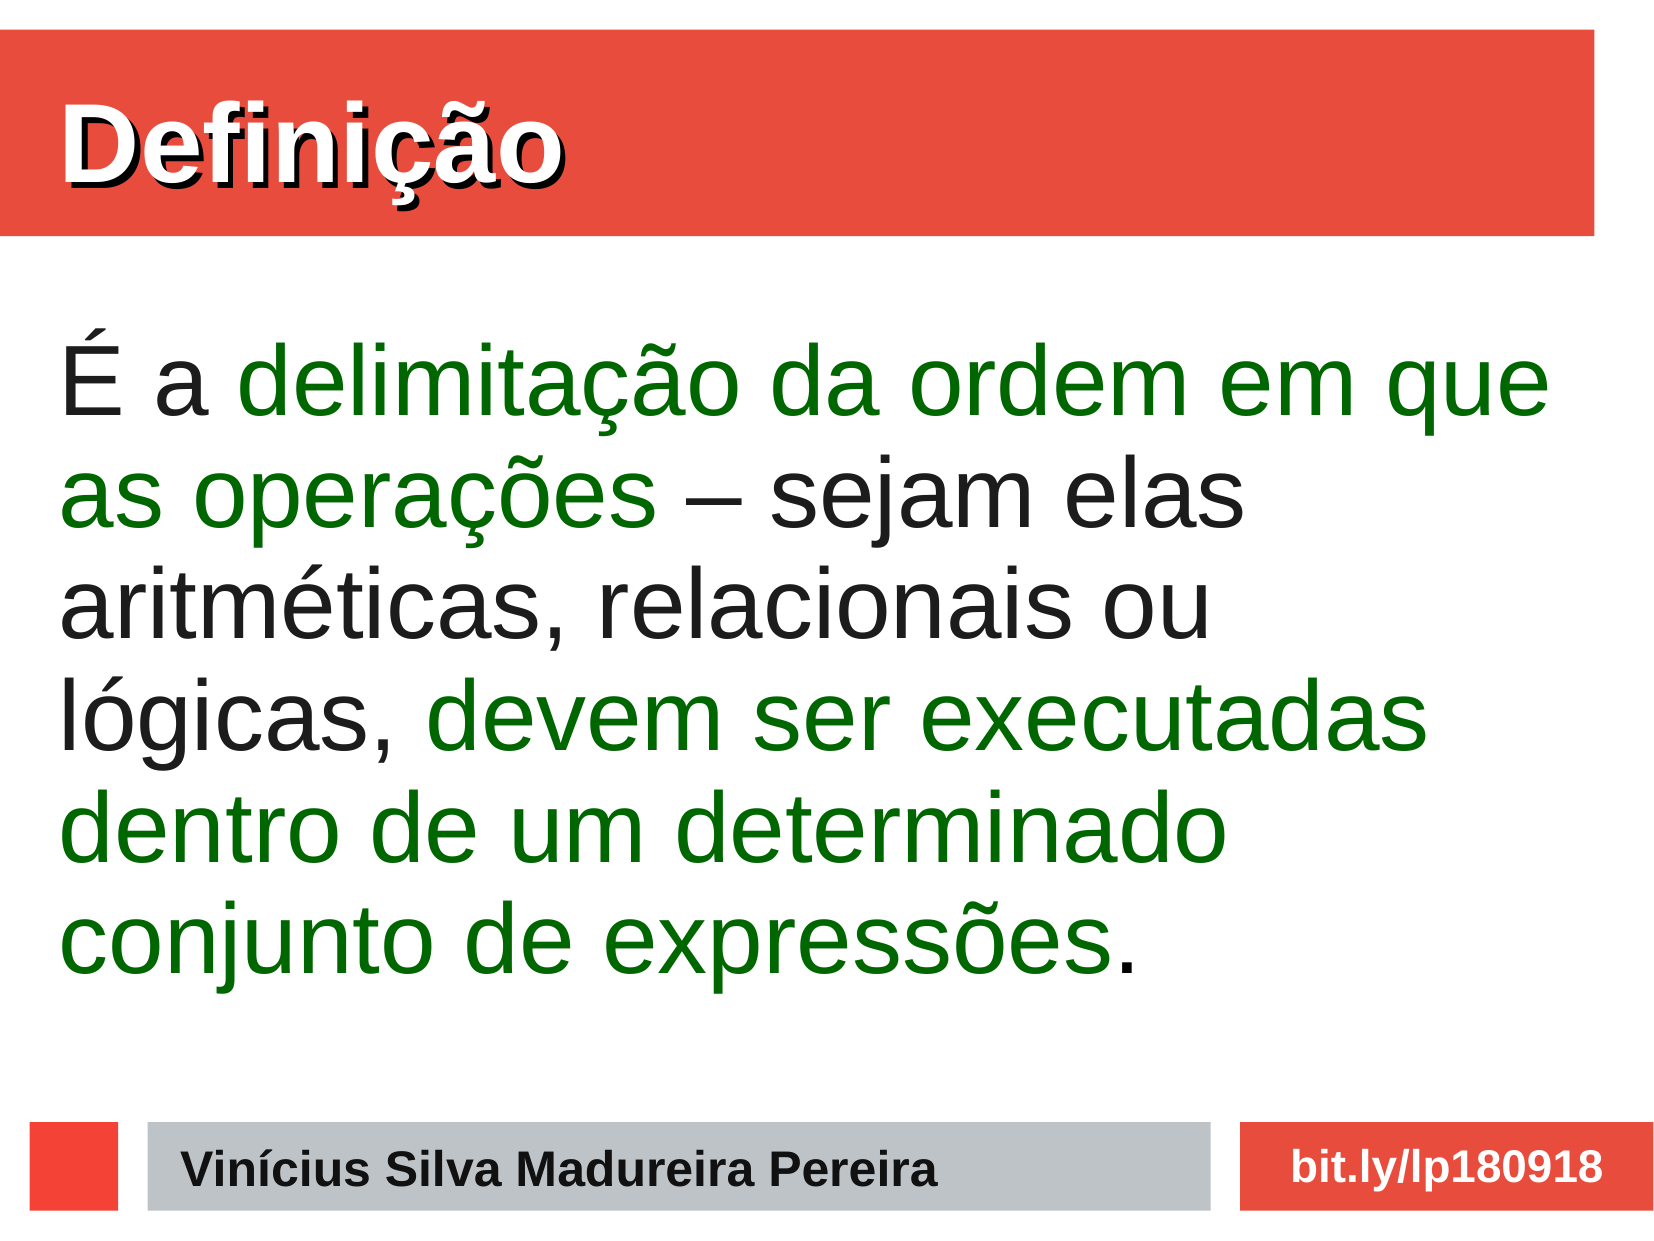

# Definição
É a delimitação da ordem em que as operações – sejam elas aritméticas, relacionais ou lógicas, devem ser executadas dentro de um determinado conjunto de expressões.
Vinícius Silva Madureira Pereira
bit.ly/lp180918